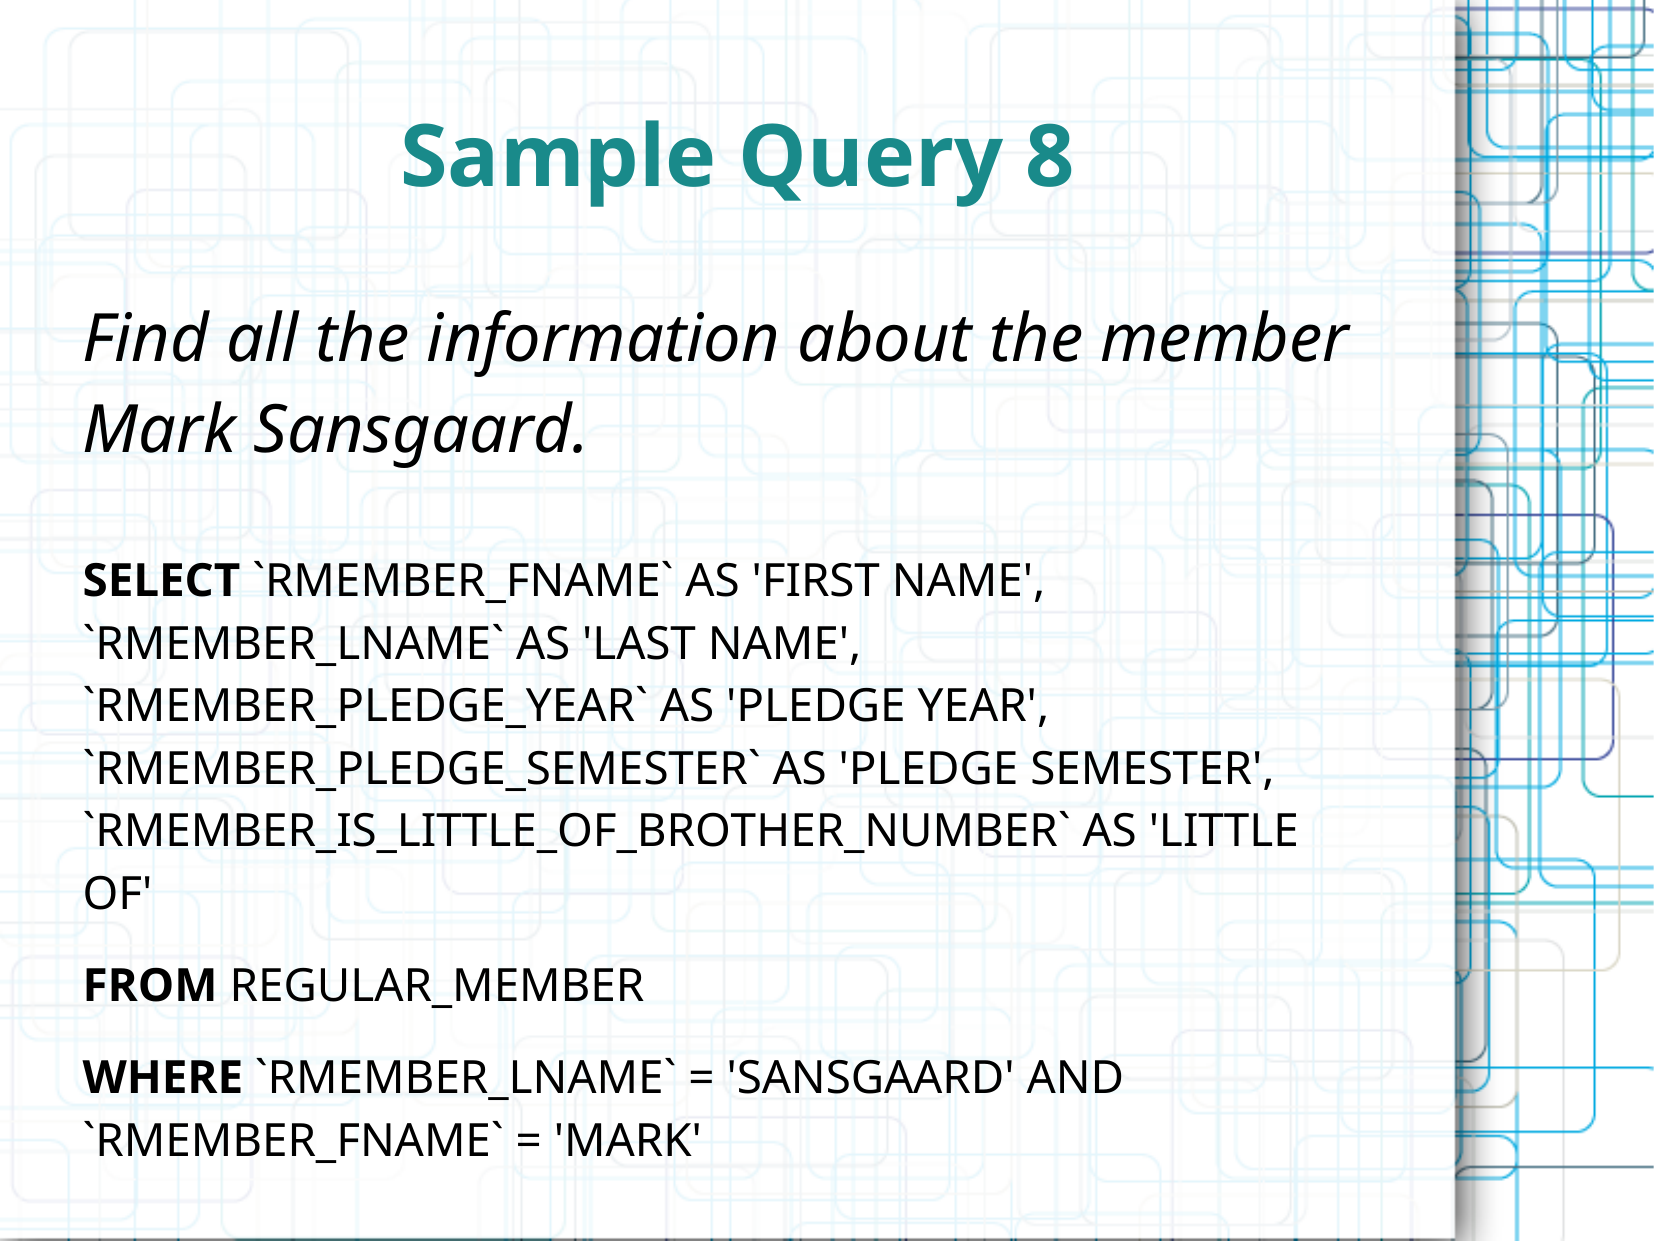

# Sample Query 8
Find all the information about the member Mark Sansgaard.
SELECT `RMEMBER_FNAME` AS 'FIRST NAME', `RMEMBER_LNAME` AS 'LAST NAME', `RMEMBER_PLEDGE_YEAR` AS 'PLEDGE YEAR', `RMEMBER_PLEDGE_SEMESTER` AS 'PLEDGE SEMESTER', `RMEMBER_IS_LITTLE_OF_BROTHER_NUMBER` AS 'LITTLE OF'
FROM REGULAR_MEMBER
WHERE `RMEMBER_LNAME` = 'SANSGAARD' AND `RMEMBER_FNAME` = 'MARK'